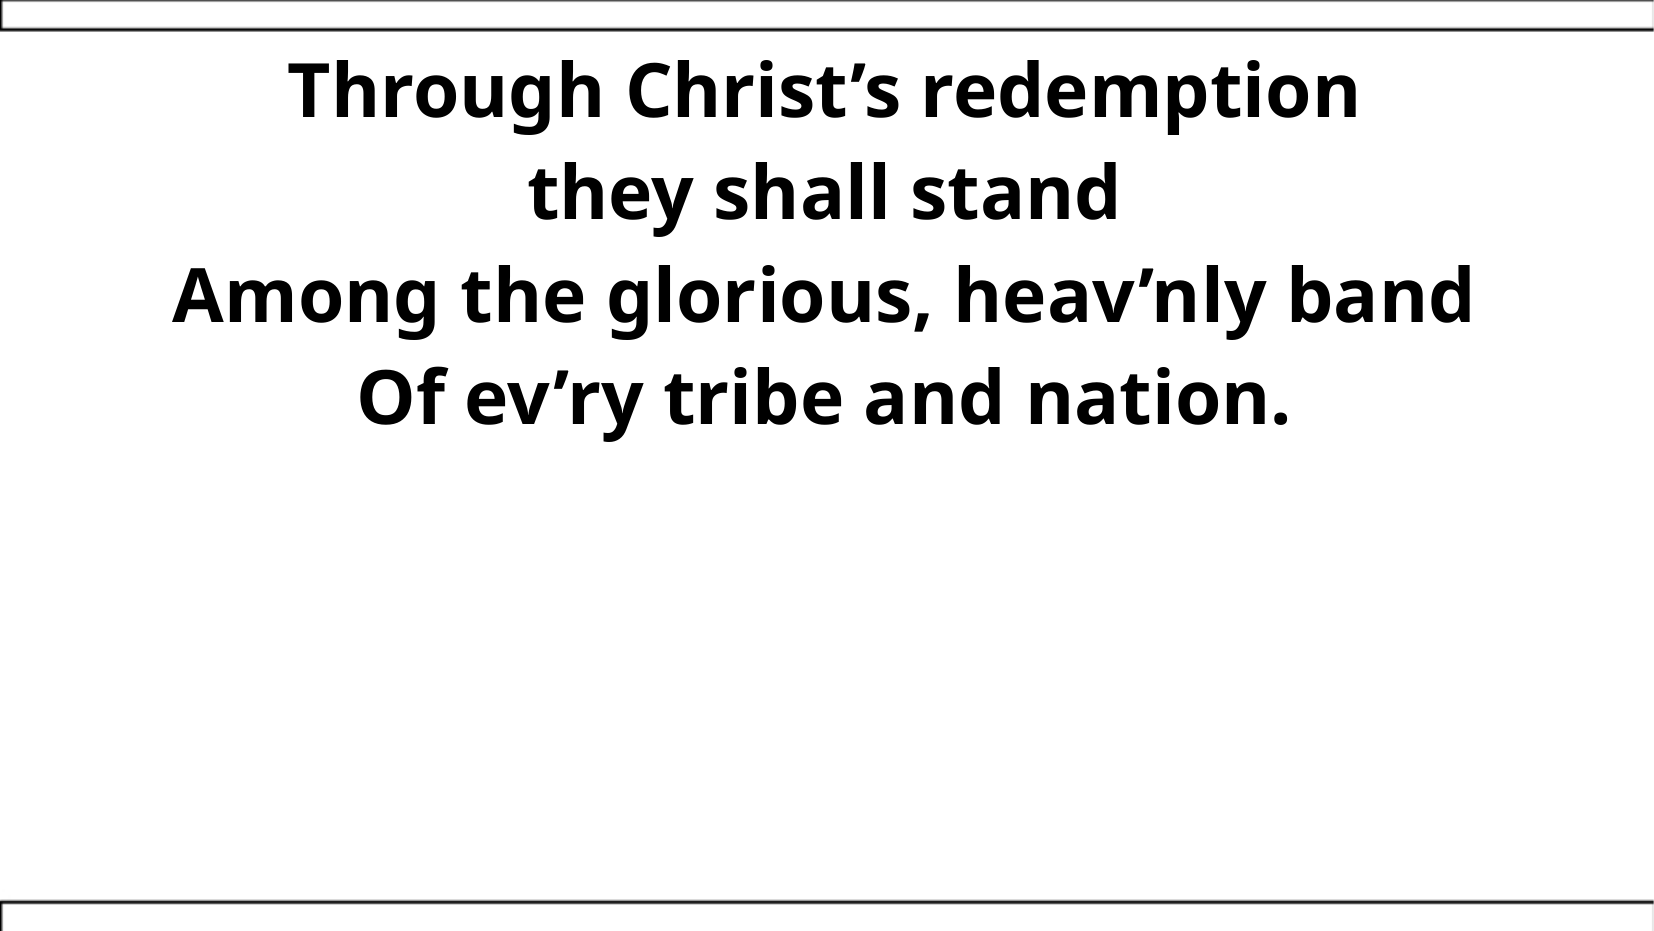

Through Christ’s redemption
they shall stand
Among the glorious, heav’nly band
Of ev’ry tribe and nation.